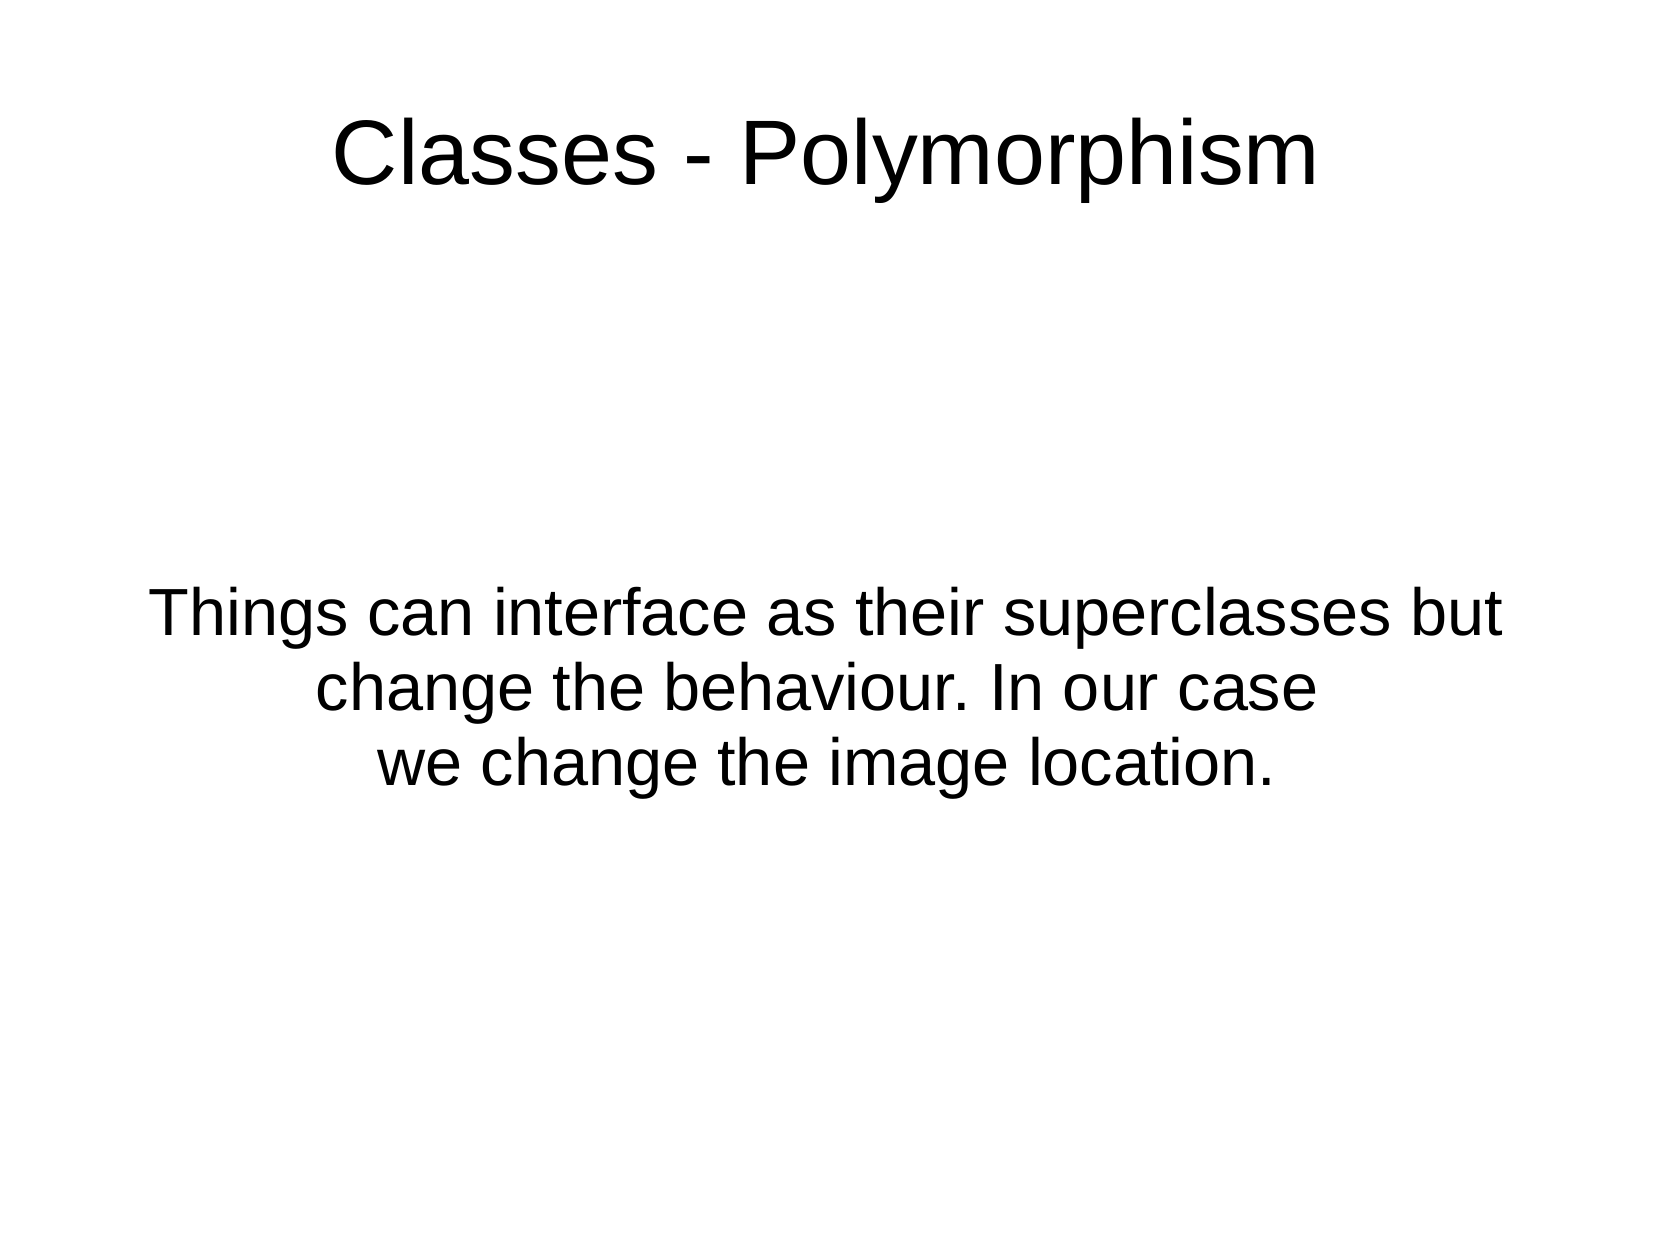

# Classes - Polymorphism
Things can interface as their superclasses but change the behaviour. In our case
we change the image location.